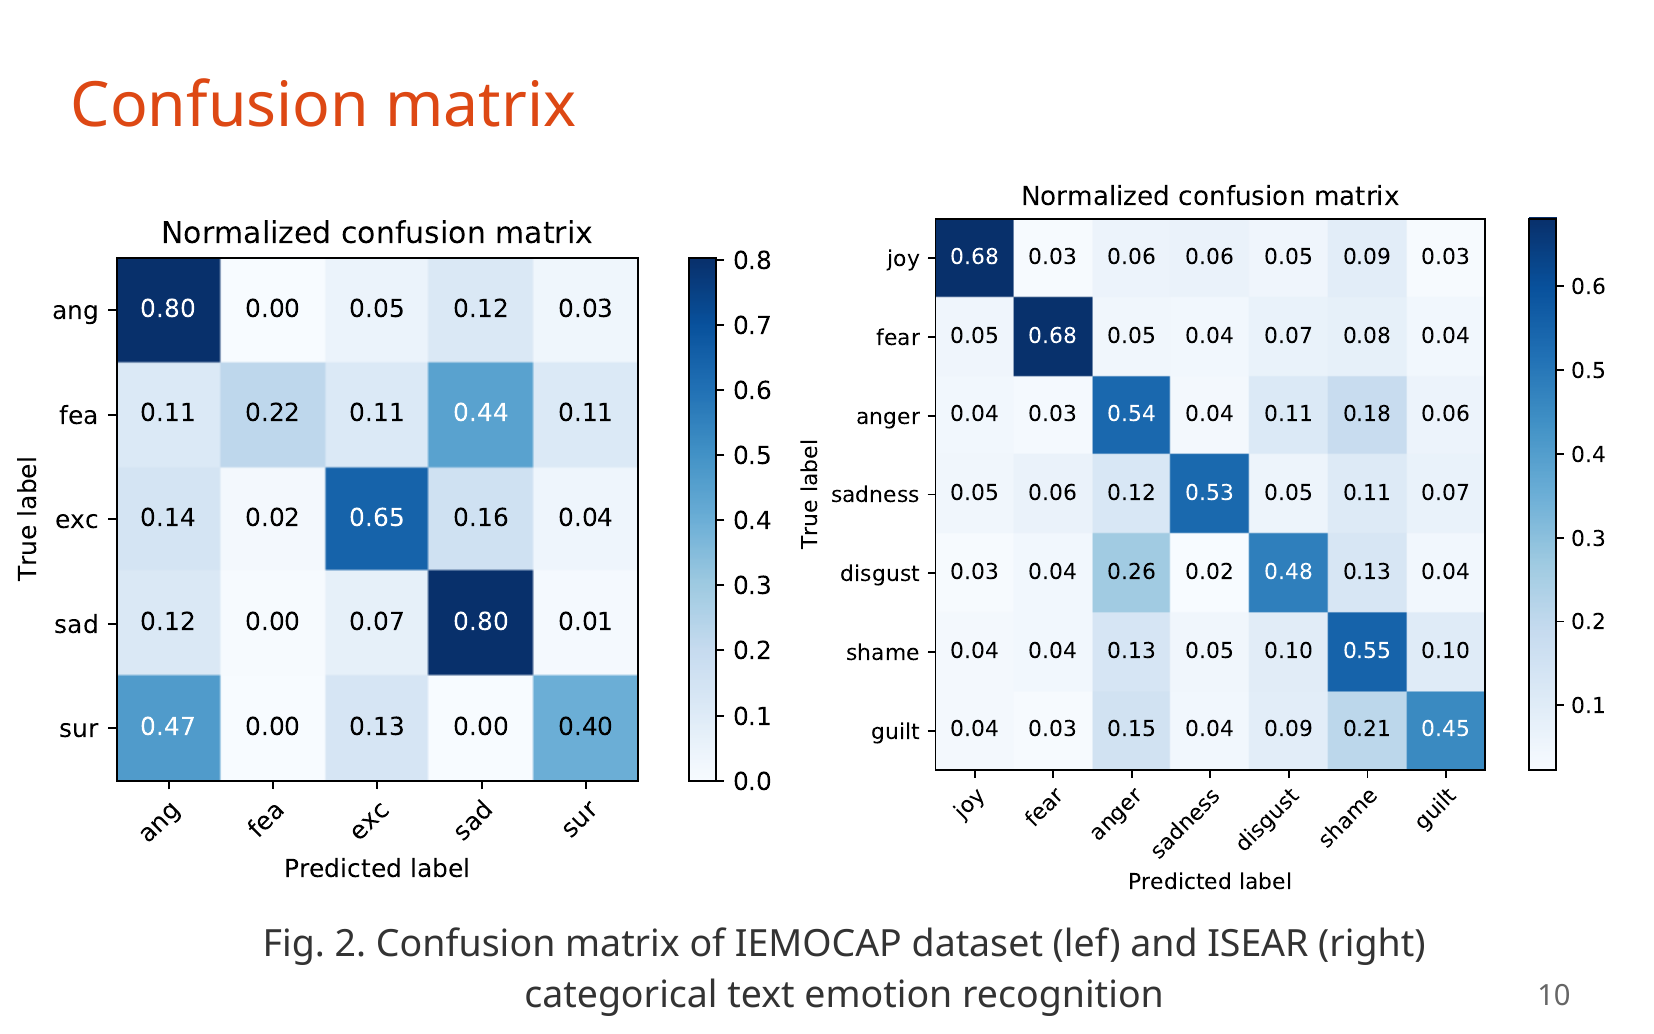

# Confusion matrix
Fig. 2. Confusion matrix of IEMOCAP dataset (lef) and ISEAR (right) categorical text emotion recognition
10